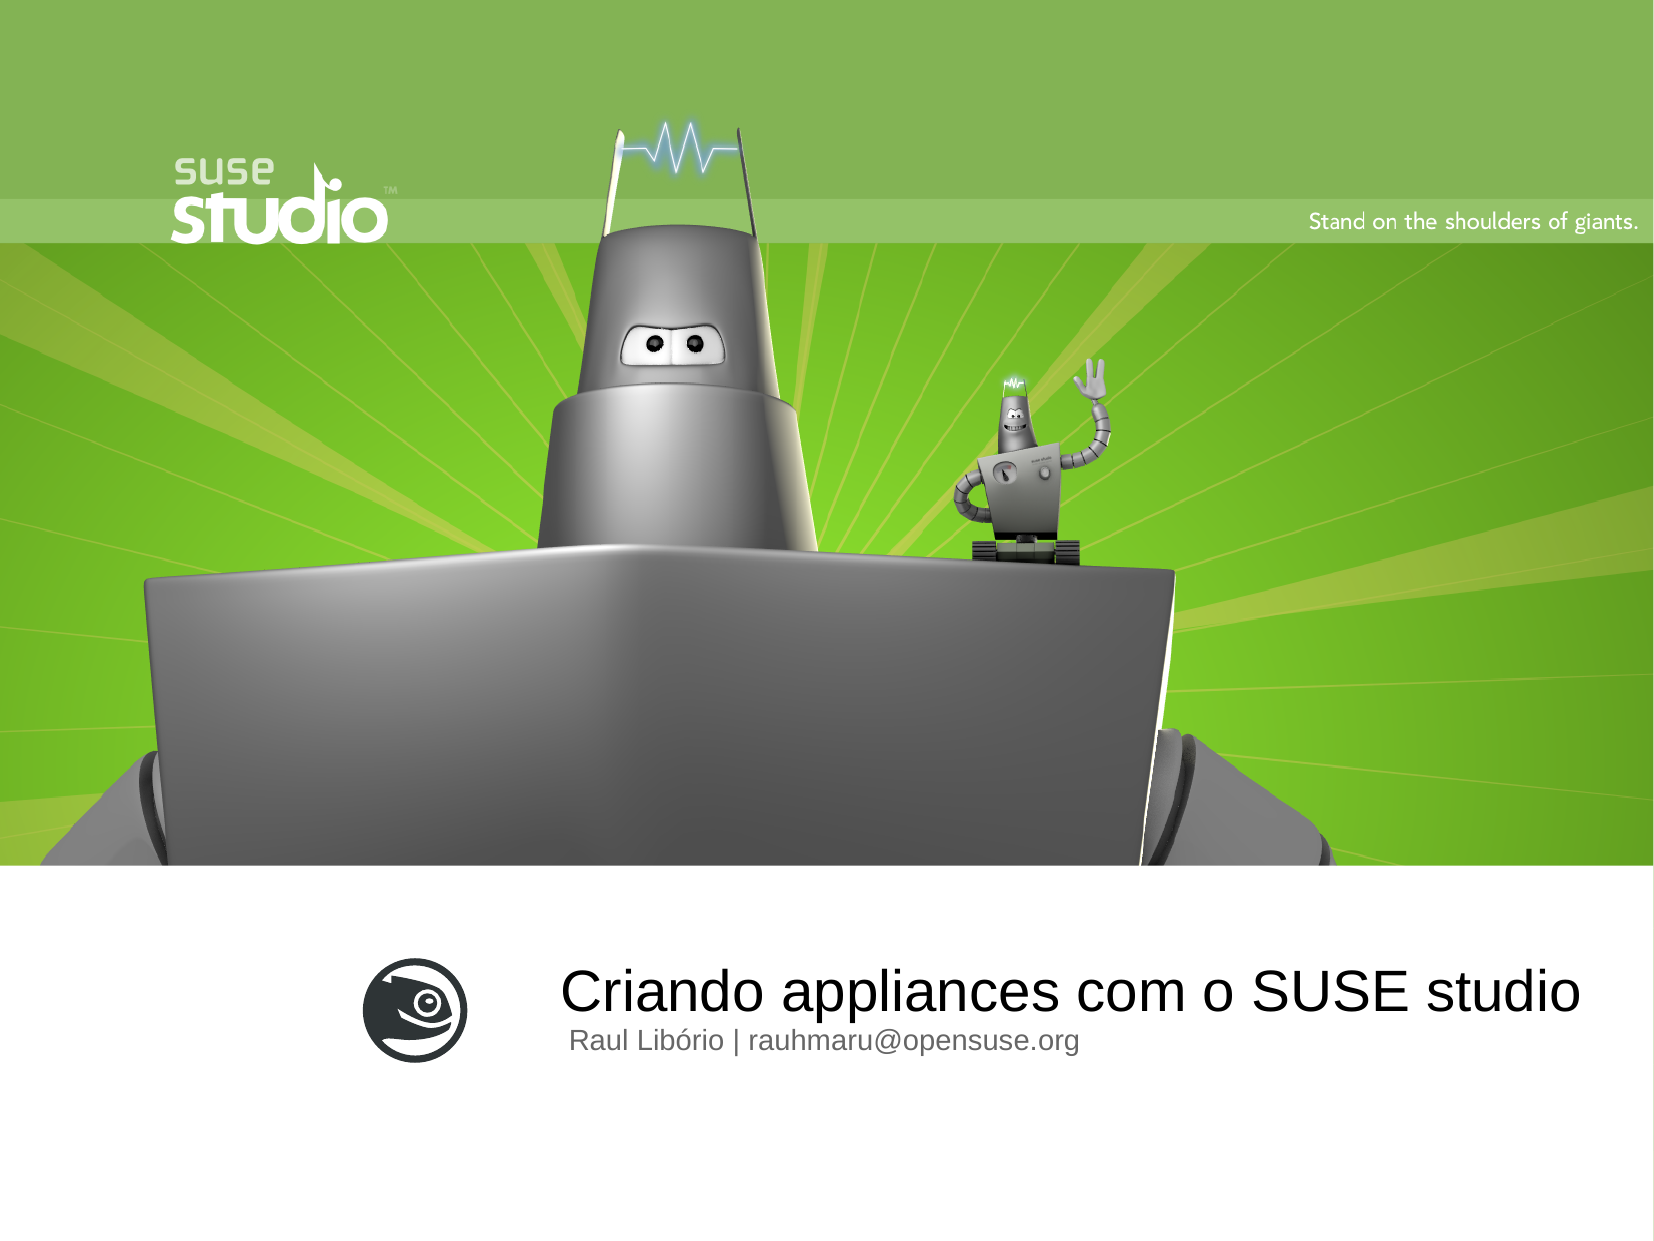

Criando appliances com o SUSE studio
 Raul Libório | rauhmaru@opensuse.org